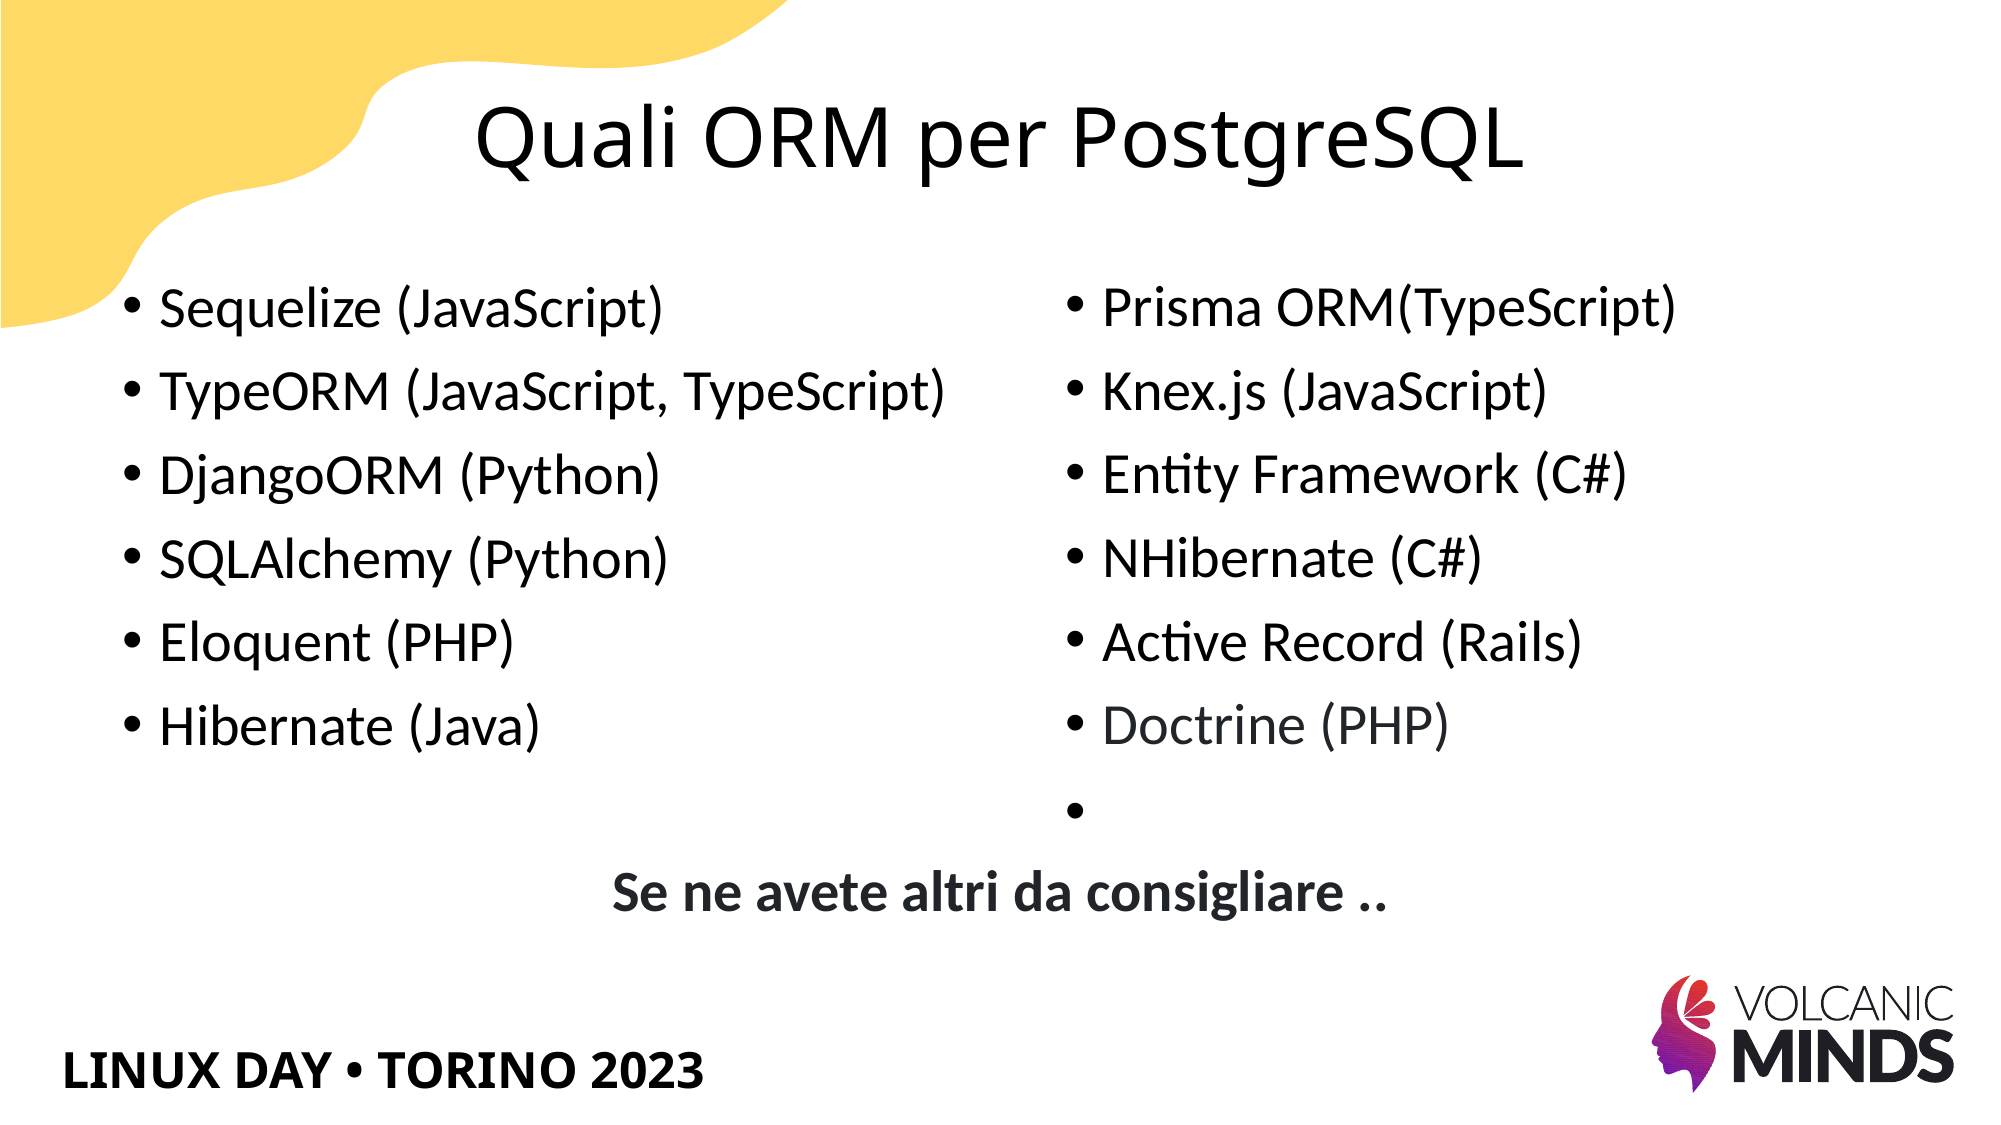

Quali ORM per PostgreSQL
Prisma ORM(TypeScript)
Knex.js (JavaScript)
Entity Framework (C#)
NHibernate (C#)
Active Record (Rails)
Doctrine (PHP)
# Sequelize (JavaScript)
TypeORM (JavaScript, TypeScript)
DjangoORM (Python)
SQLAlchemy (Python)
Eloquent (PHP)
Hibernate (Java)
Se ne avete altri da consigliare ..
LINUX DAY • TORINO 2023